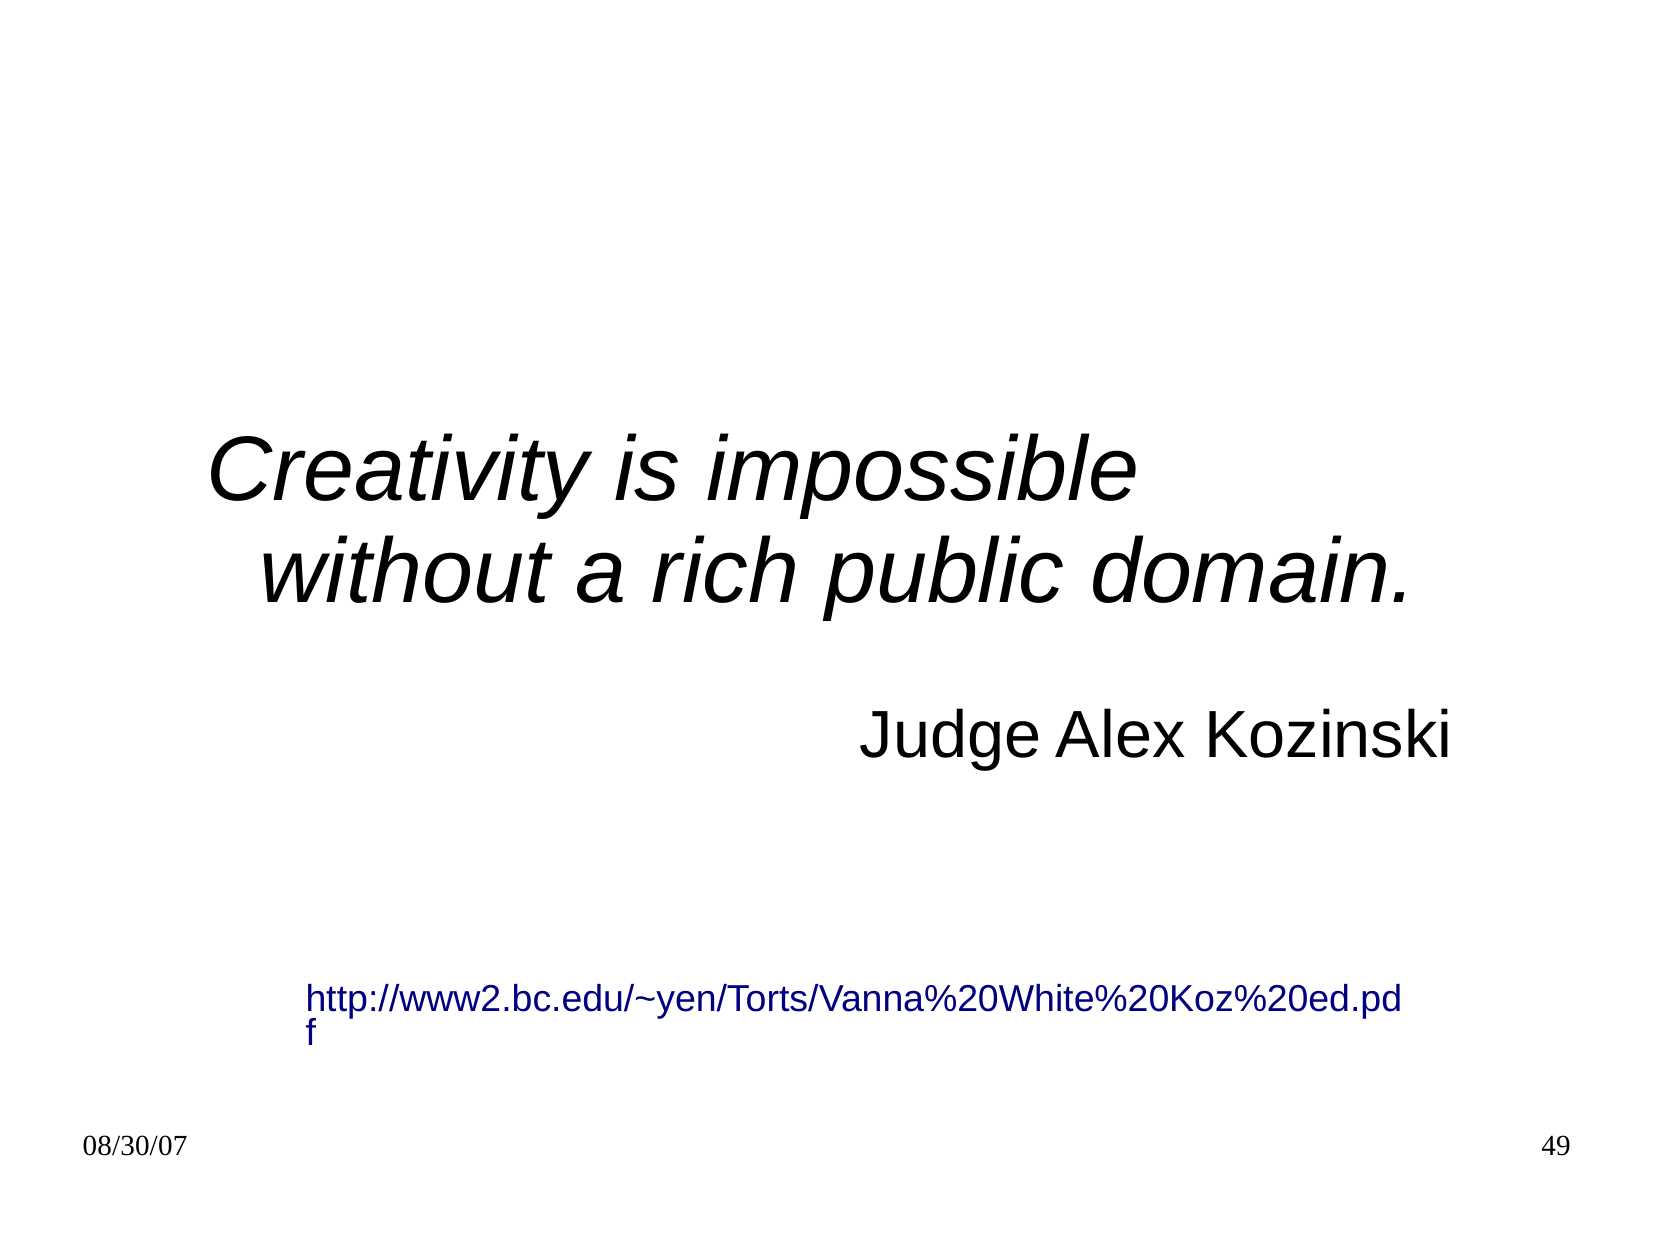

# Creativity is impossible without a rich public domain. Judge Alex Kozinski
http://www2.bc.edu/~yen/Torts/Vanna%20White%20Koz%20ed.pdf
08/30/07
49